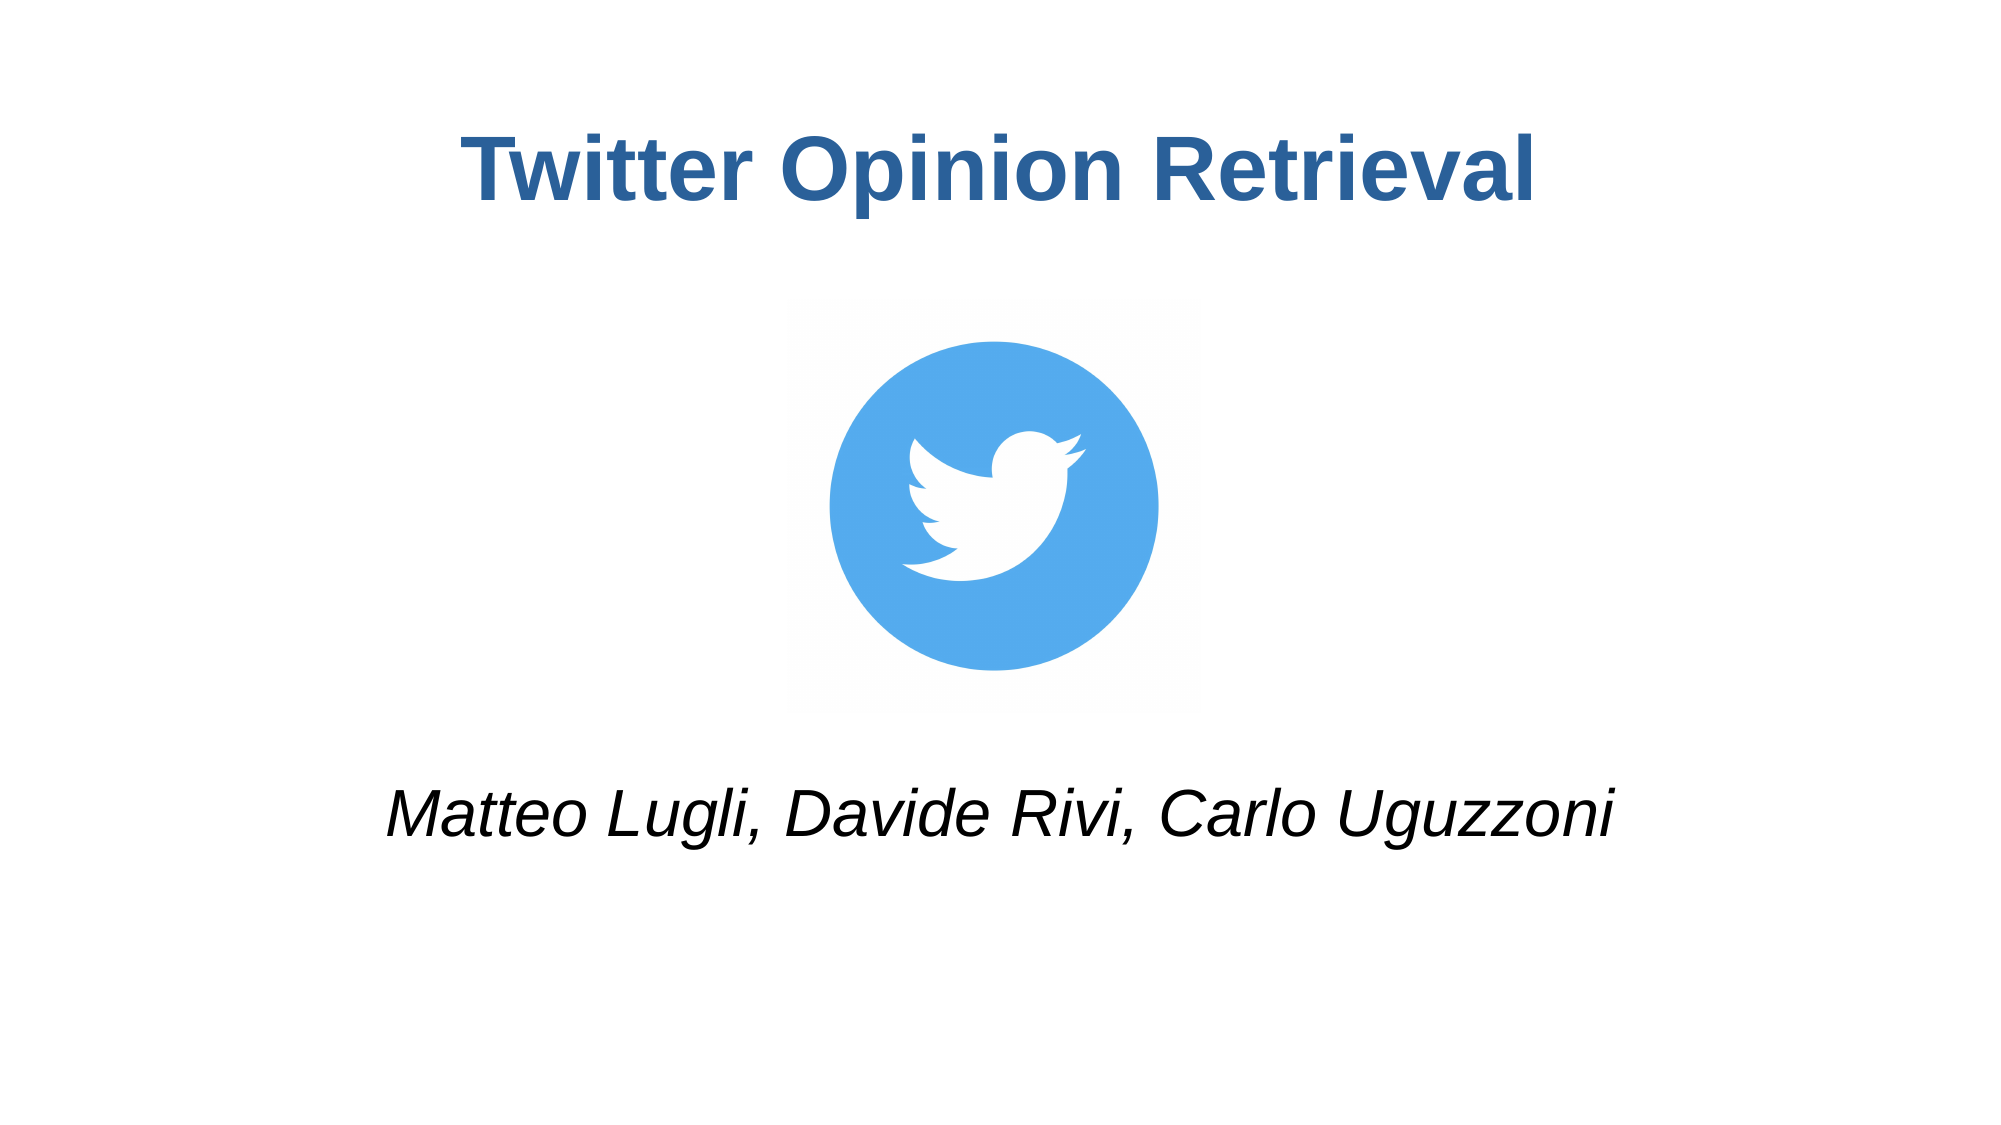

# Twitter Opinion Retrieval
Matteo Lugli, Davide Rivi, Carlo Uguzzoni